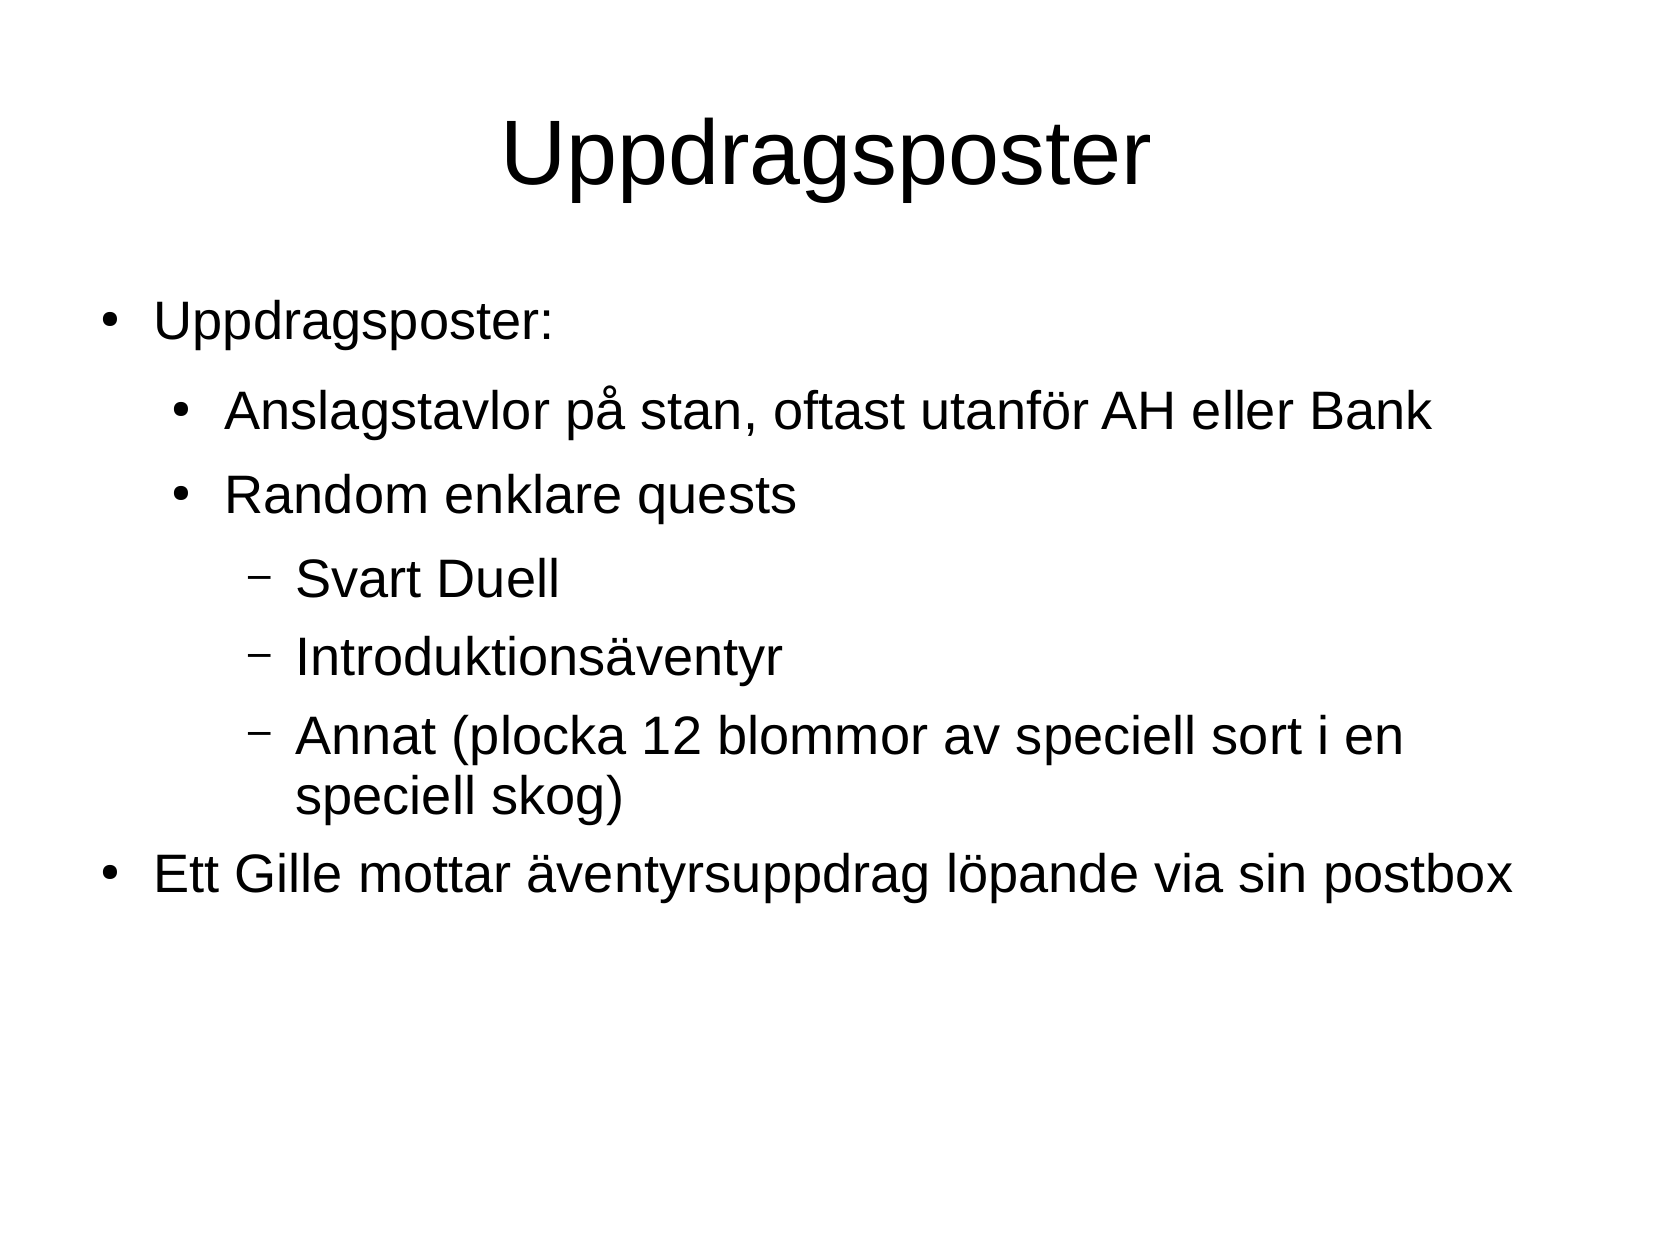

# Uppdragsposter
Uppdragsposter:
Anslagstavlor på stan, oftast utanför AH eller Bank
Random enklare quests
Svart Duell
Introduktionsäventyr
Annat (plocka 12 blommor av speciell sort i en speciell skog)
Ett Gille mottar äventyrsuppdrag löpande via sin postbox